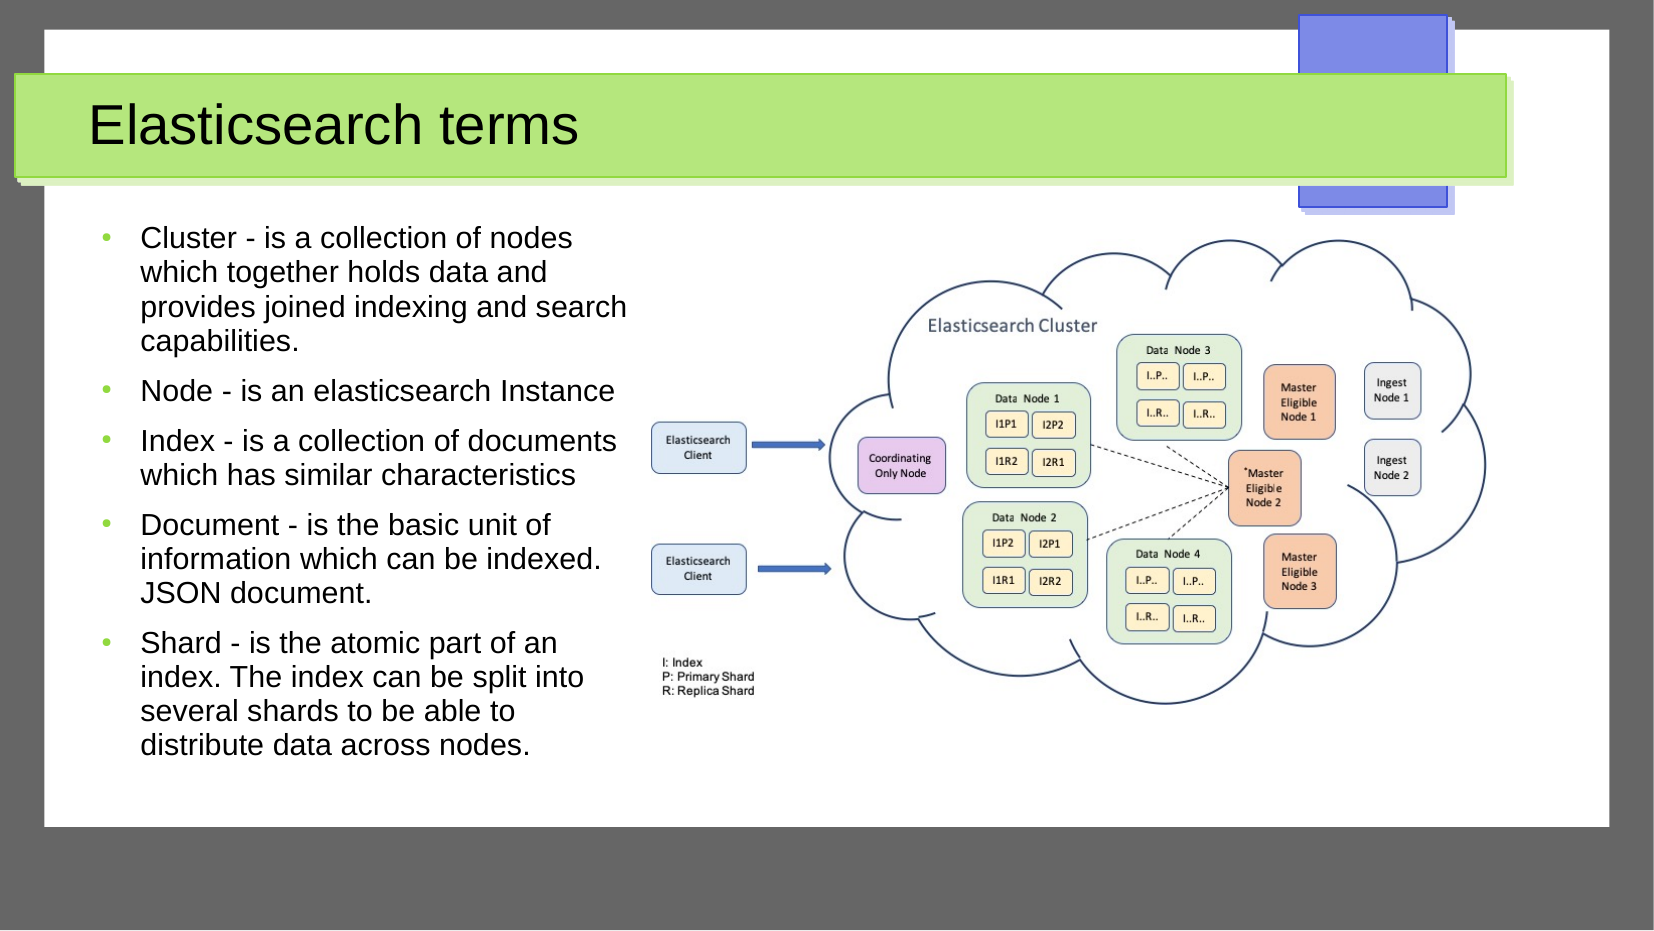

# Elasticsearch terms
Cluster - is a collection of nodes which together holds data and provides joined indexing and search capabilities.
Node - is an elasticsearch Instance
Index - is a collection of documents which has similar characteristics
Document - is the basic unit of information which can be indexed. JSON document.
Shard - is the atomic part of an index. The index can be split into several shards to be able to distribute data across nodes.